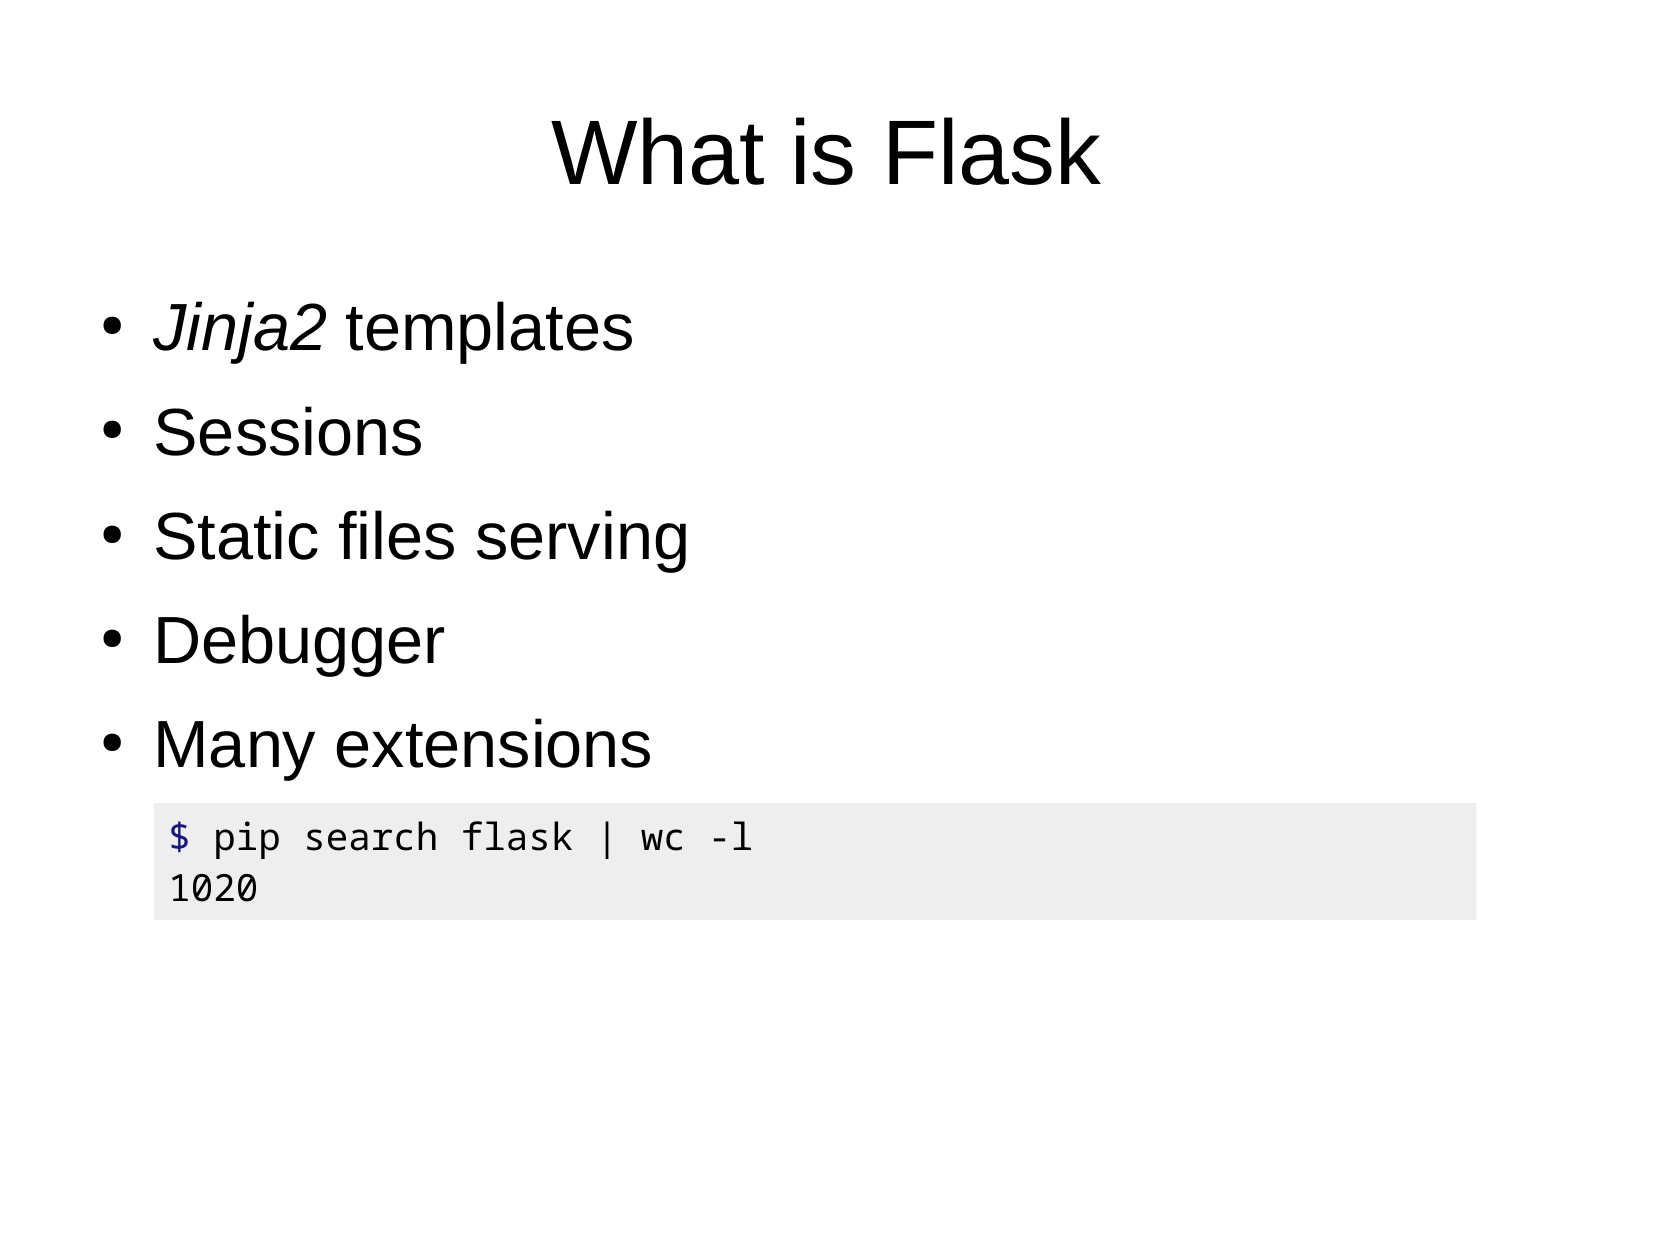

# What is Flask
Jinja2 templates
Sessions
Static files serving
Debugger
Many extensions
$ pip search flask | wc -l
1020